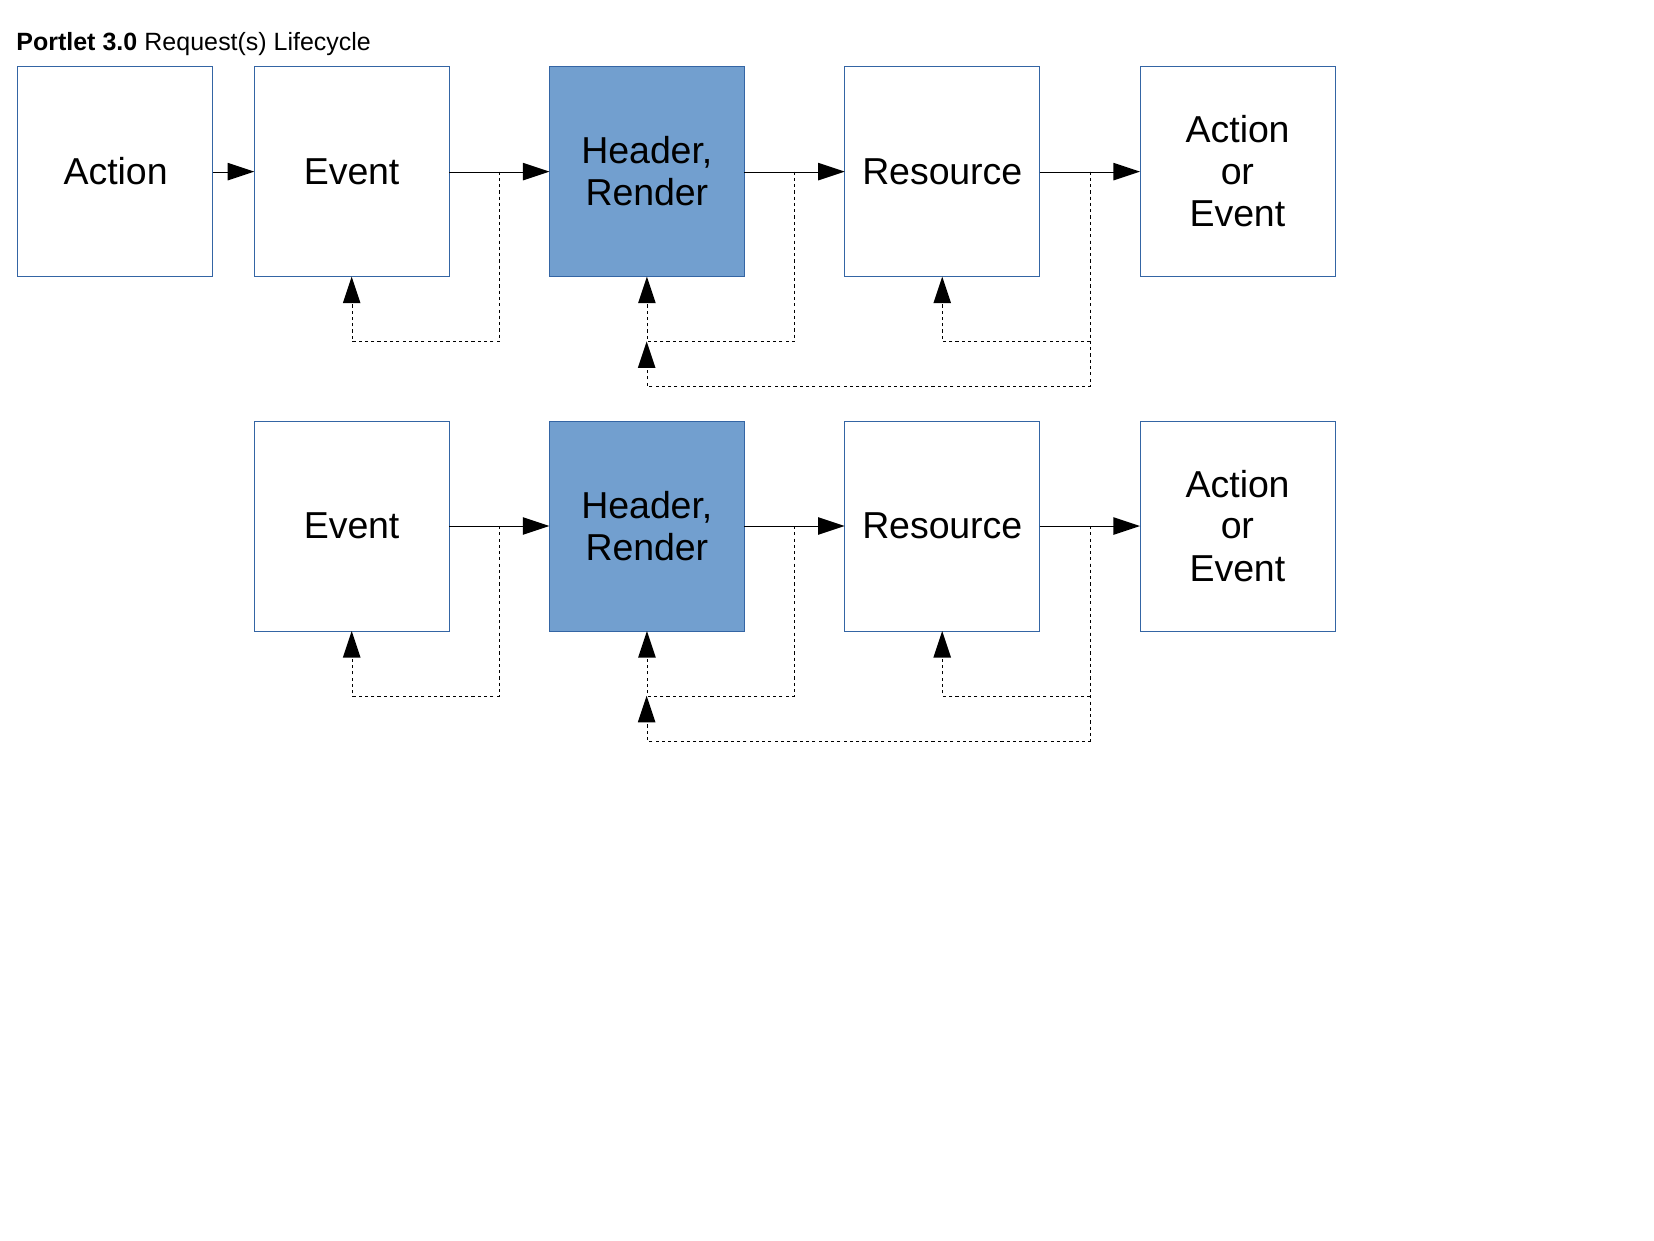

Portlet 3.0 Request(s) Lifecycle
Action
Event
Header,
Render
Resource
Action
or
Event
Event
Header,
Render
Resource
Action
or
Event